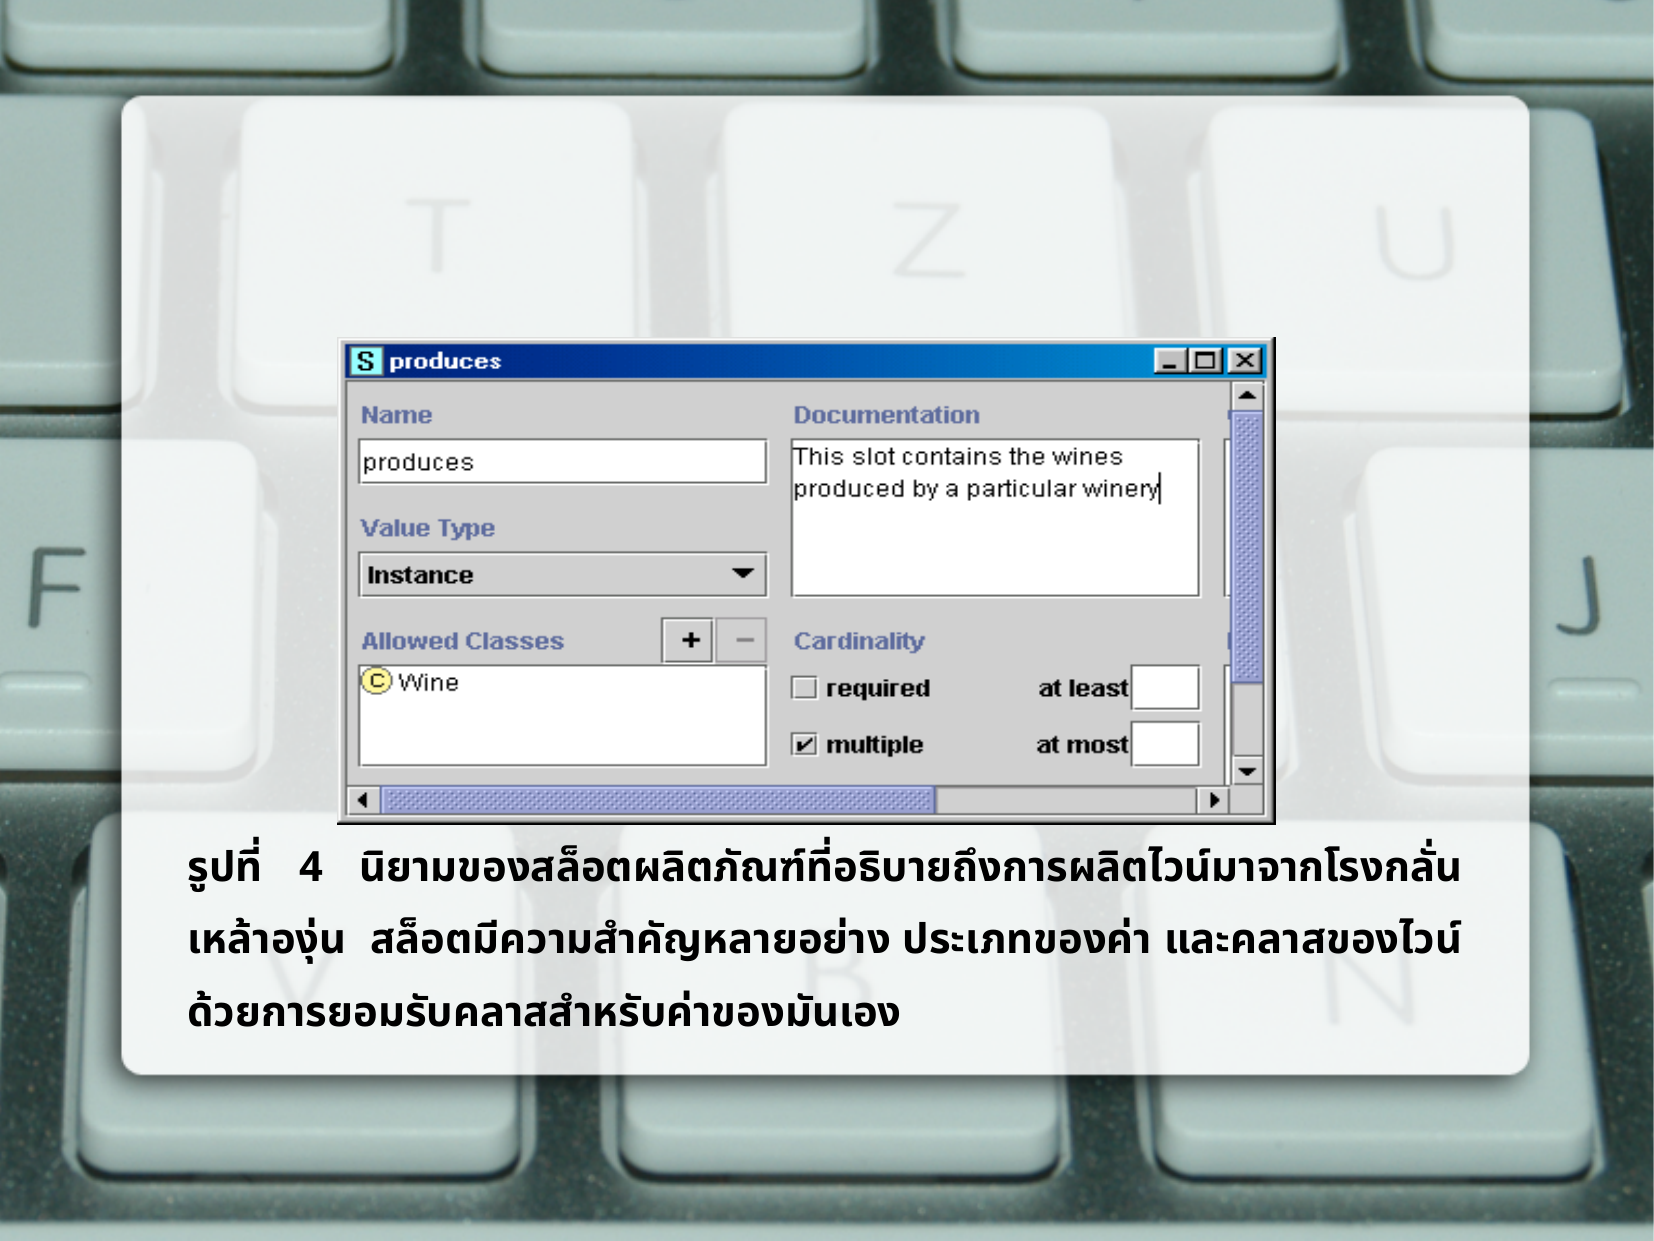

#
รูปที่ 4 นิยามของสล็อตผลิตภัณฑ์ที่อธิบายถึงการผลิตไวน์มาจากโรงกลั่นเหล้าองุ่น สล็อตมีความสำคัญหลายอย่าง ประเภทของค่า และคลาสของไวน์ด้วยการยอมรับคลาสสำหรับค่าของมันเอง